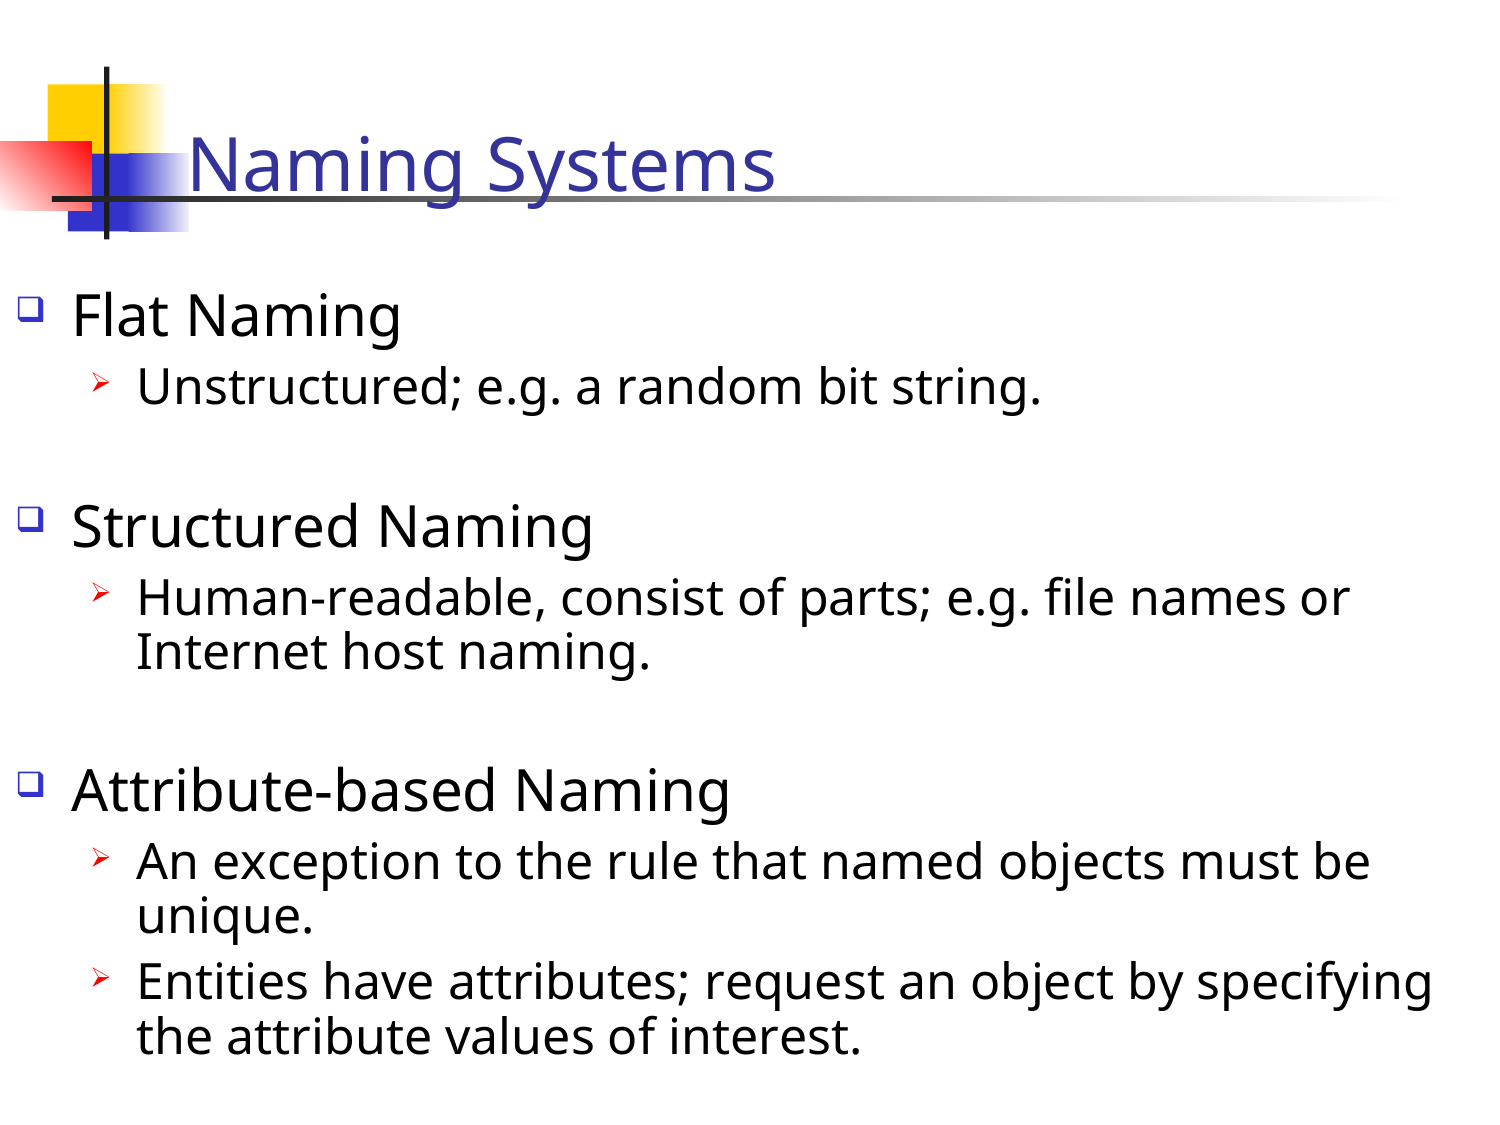

Naming Systems
Flat Naming
Unstructured; e.g. a random bit string.
Structured Naming
Human-readable, consist of parts; e.g. file names or Internet host naming.
Attribute-based Naming
An exception to the rule that named objects must be unique.
Entities have attributes; request an object by specifying the attribute values of interest.